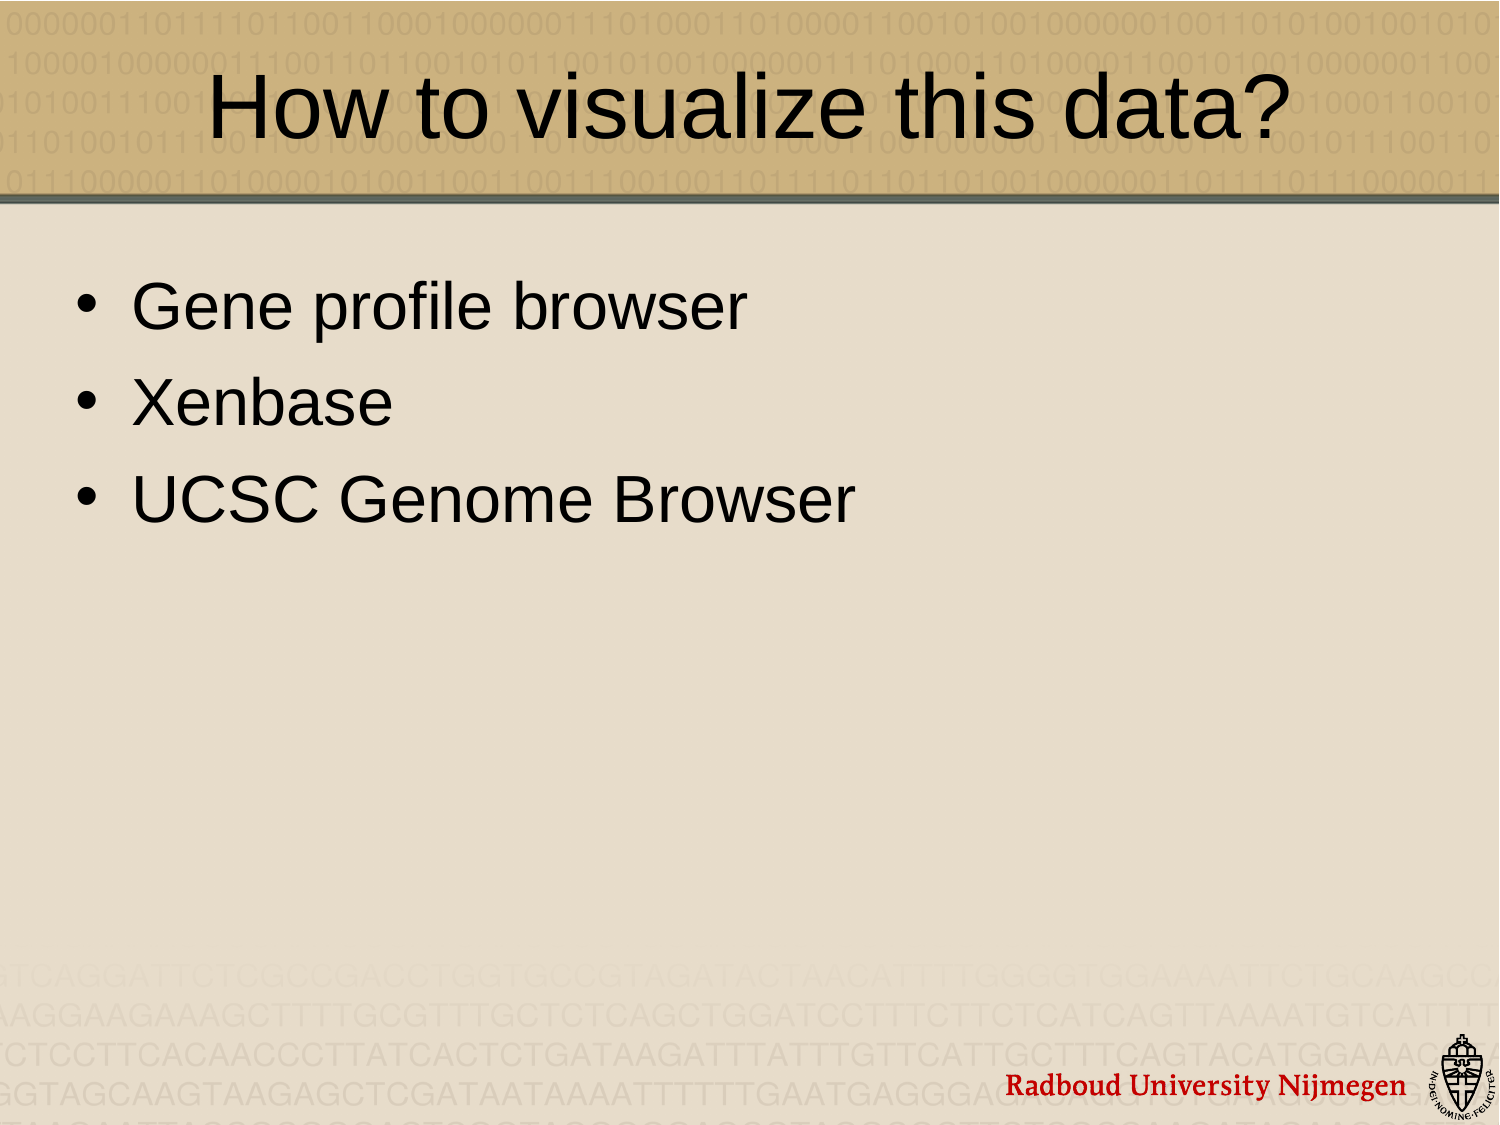

# How to visualize this data?
Gene profile browser
Xenbase
UCSC Genome Browser